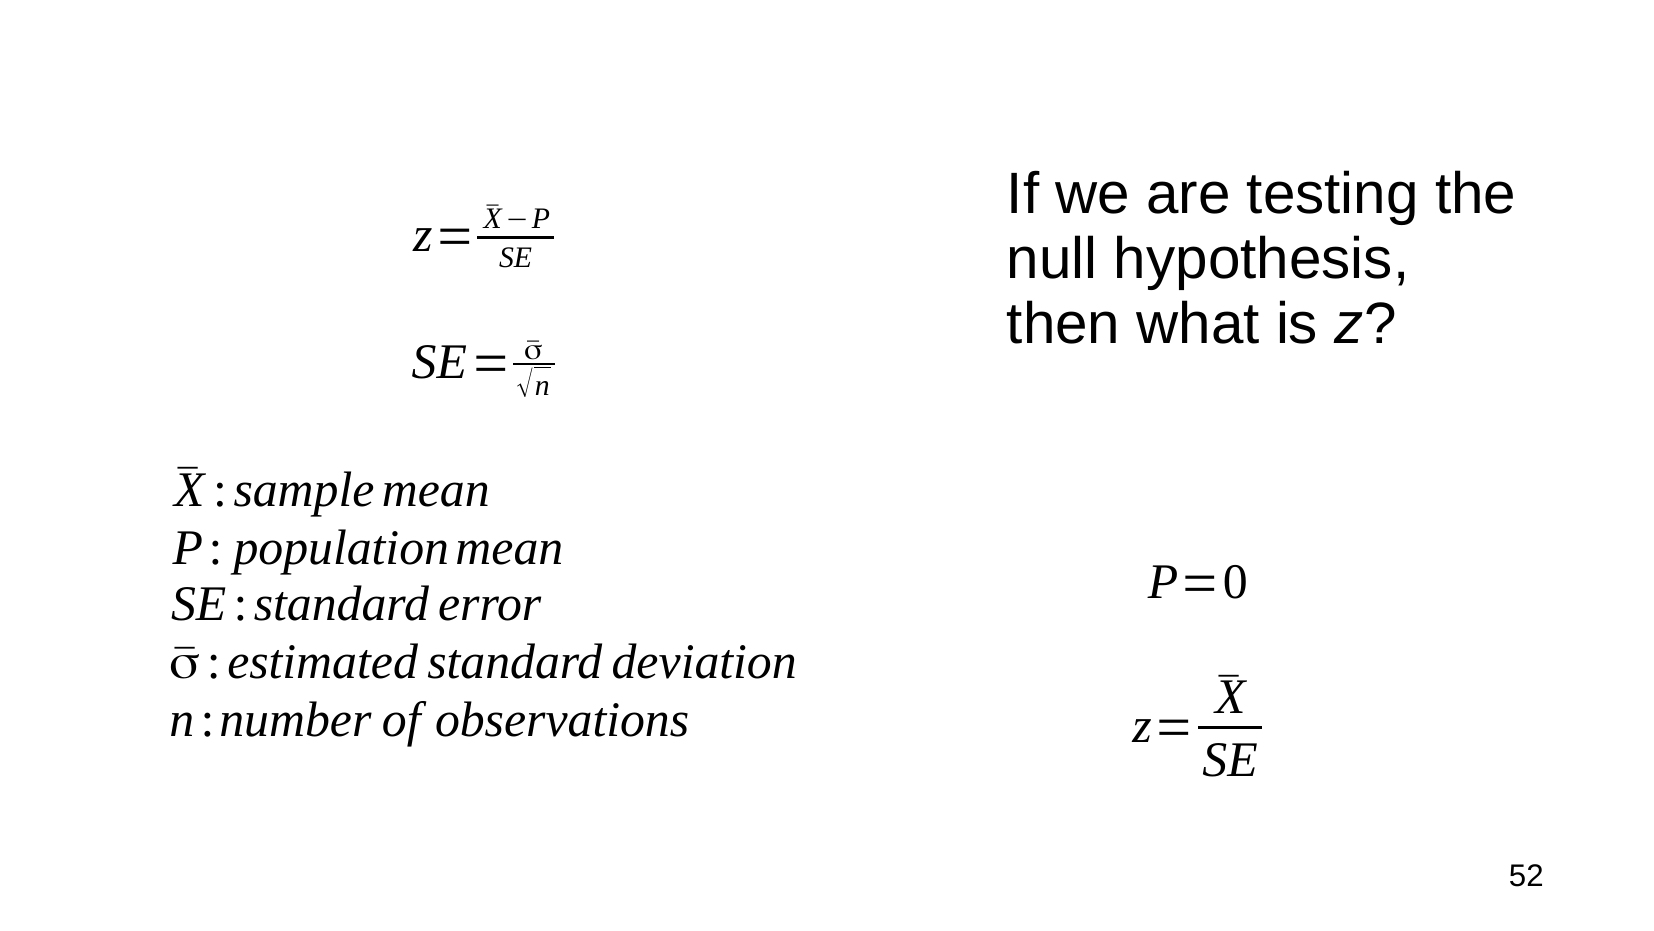

If we are testing the null hypothesis, then what is z?